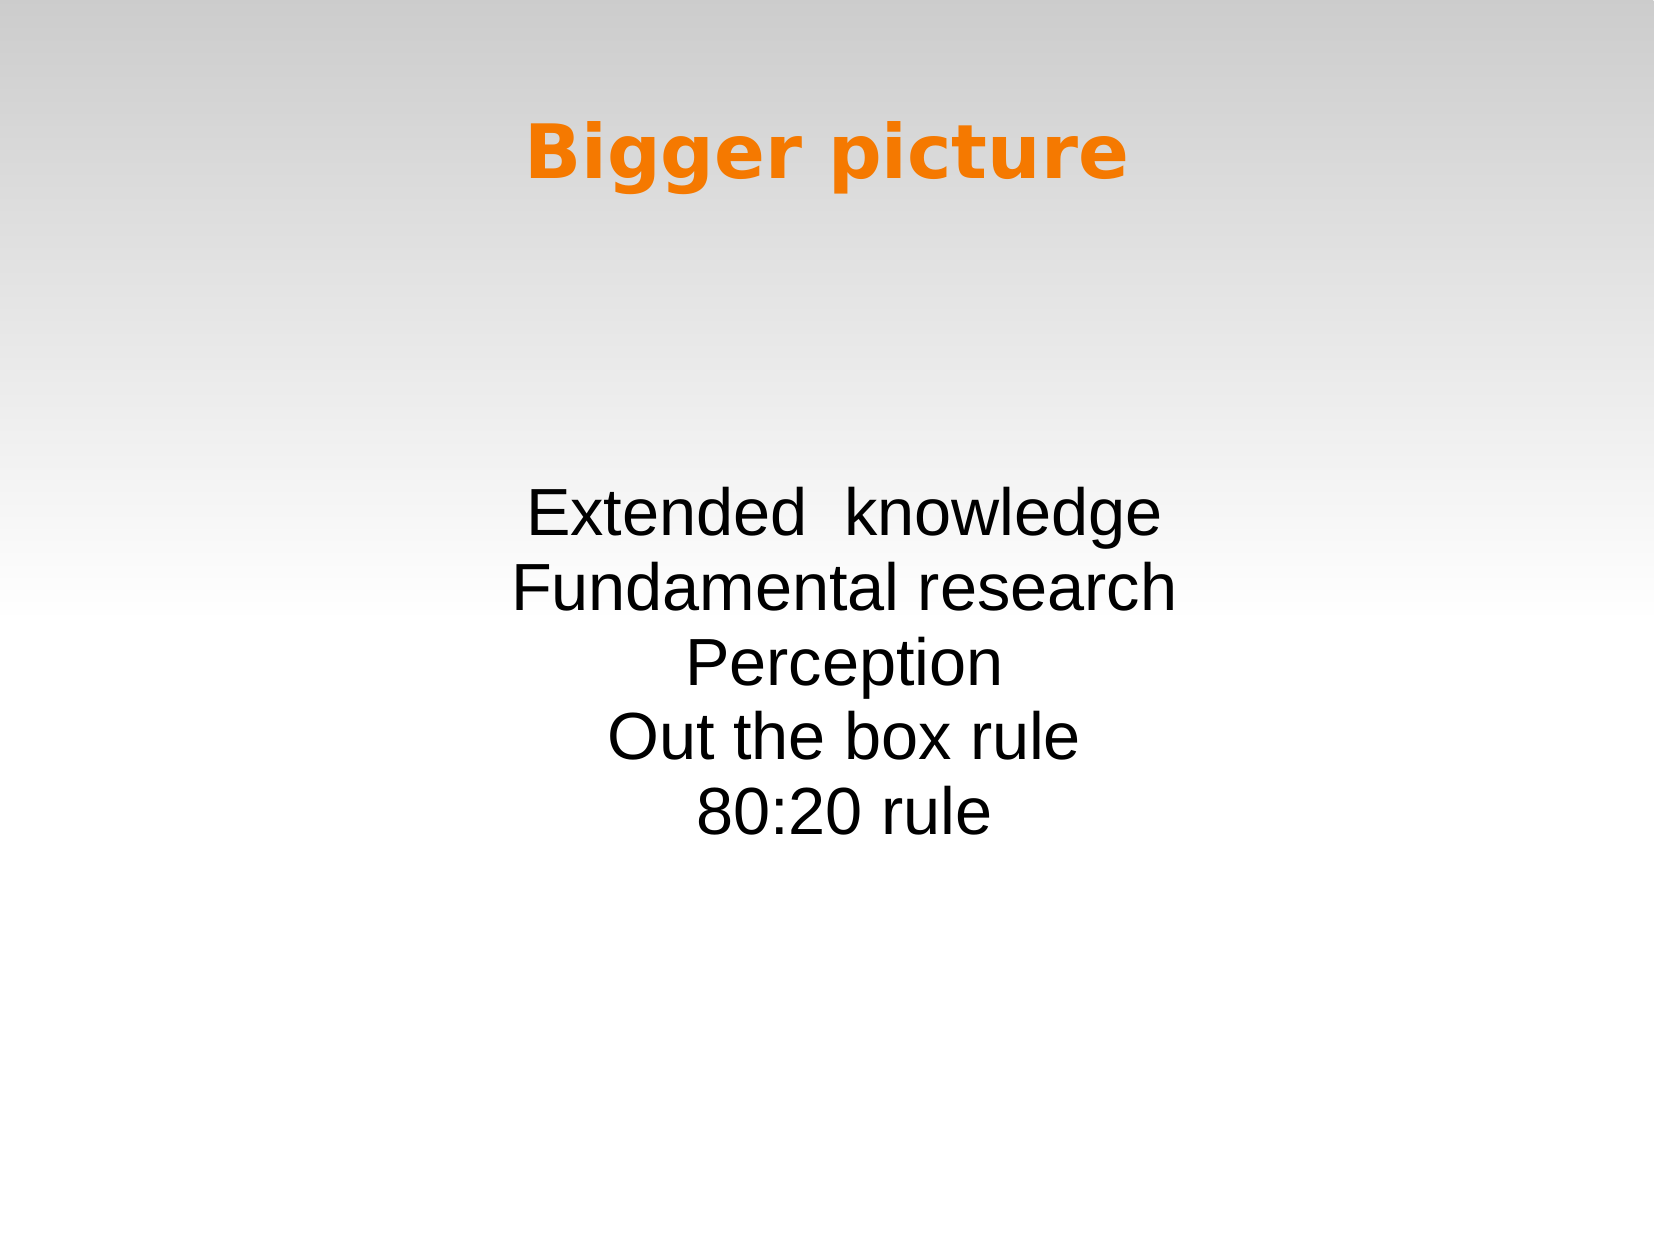

# Bigger picture
Extended knowledge
Fundamental research
Perception
Out the box rule
80:20 rule